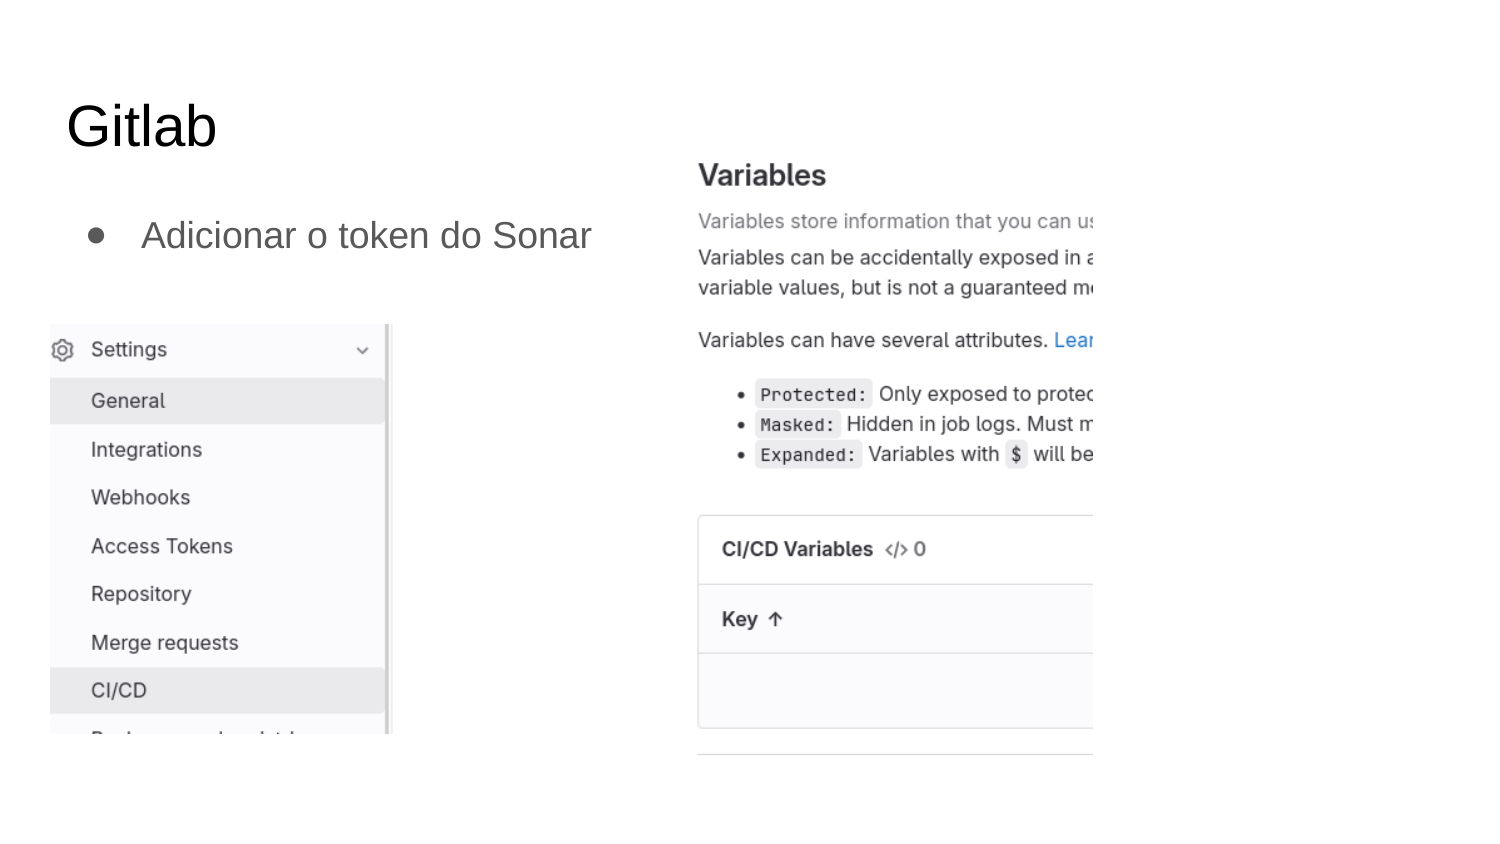

# Gitlab
Adicionar o token do Sonar